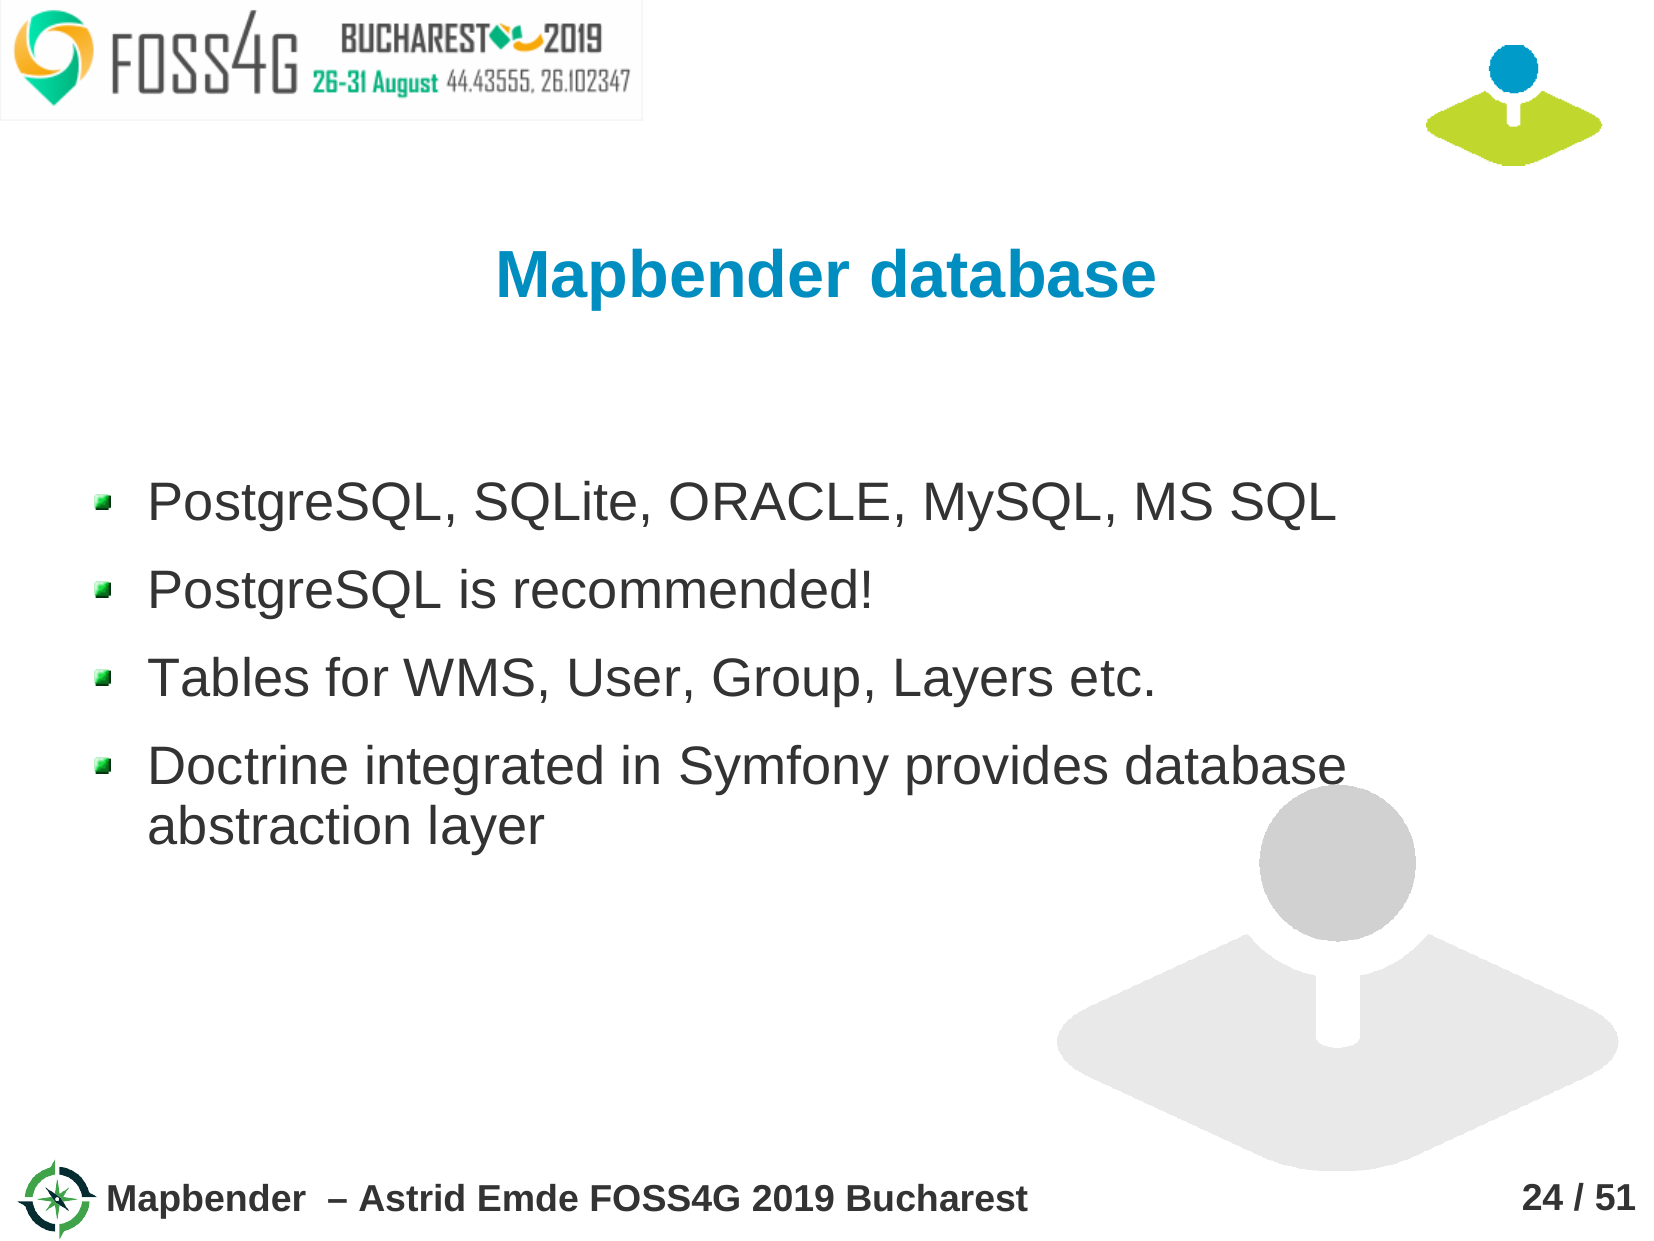

# Mapbender database
PostgreSQL, SQLite, ORACLE, MySQL, MS SQL
PostgreSQL is recommended!
Tables for WMS, User, Group, Layers etc.
Doctrine integrated in Symfony provides database abstraction layer